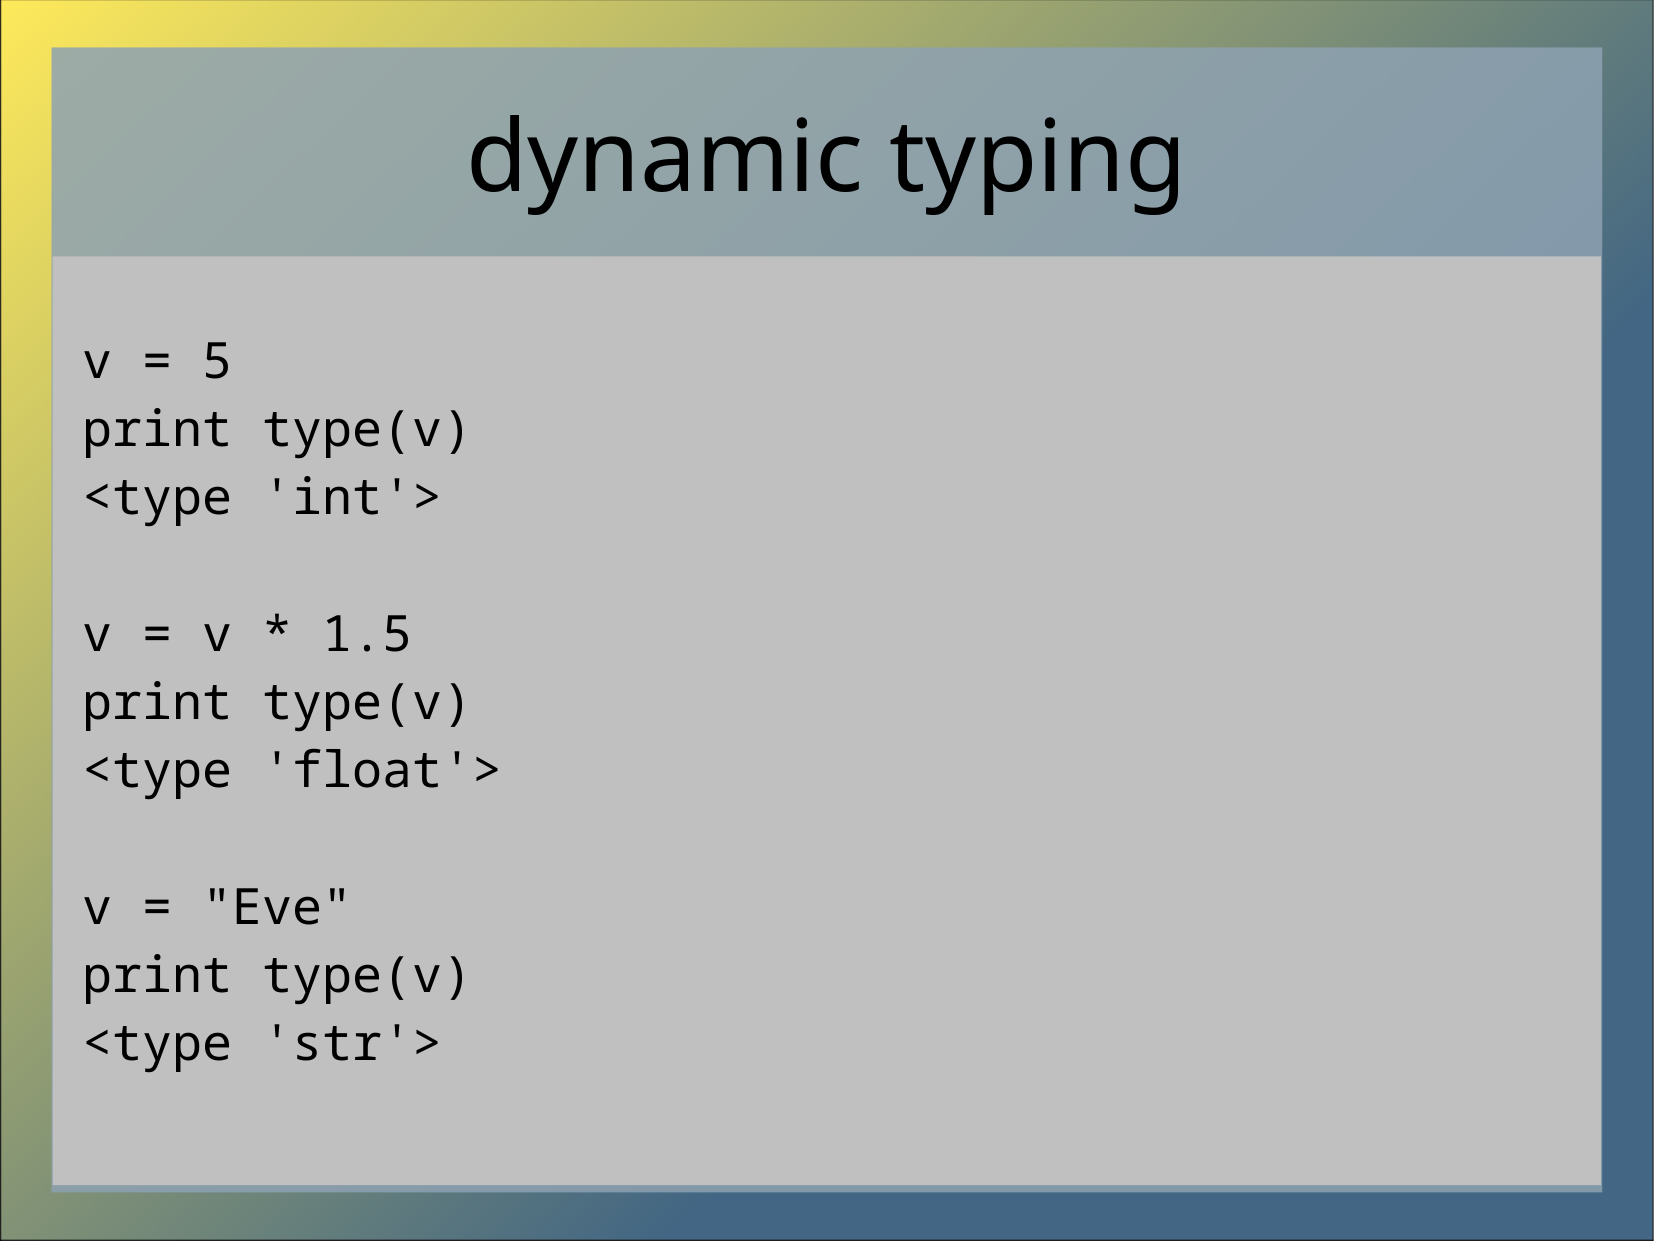

# dynamic typing
v = 5
print type(v)
<type 'int'>
v = v * 1.5
print type(v)
<type 'float'>
v = "Eve"
print type(v)
<type 'str'>